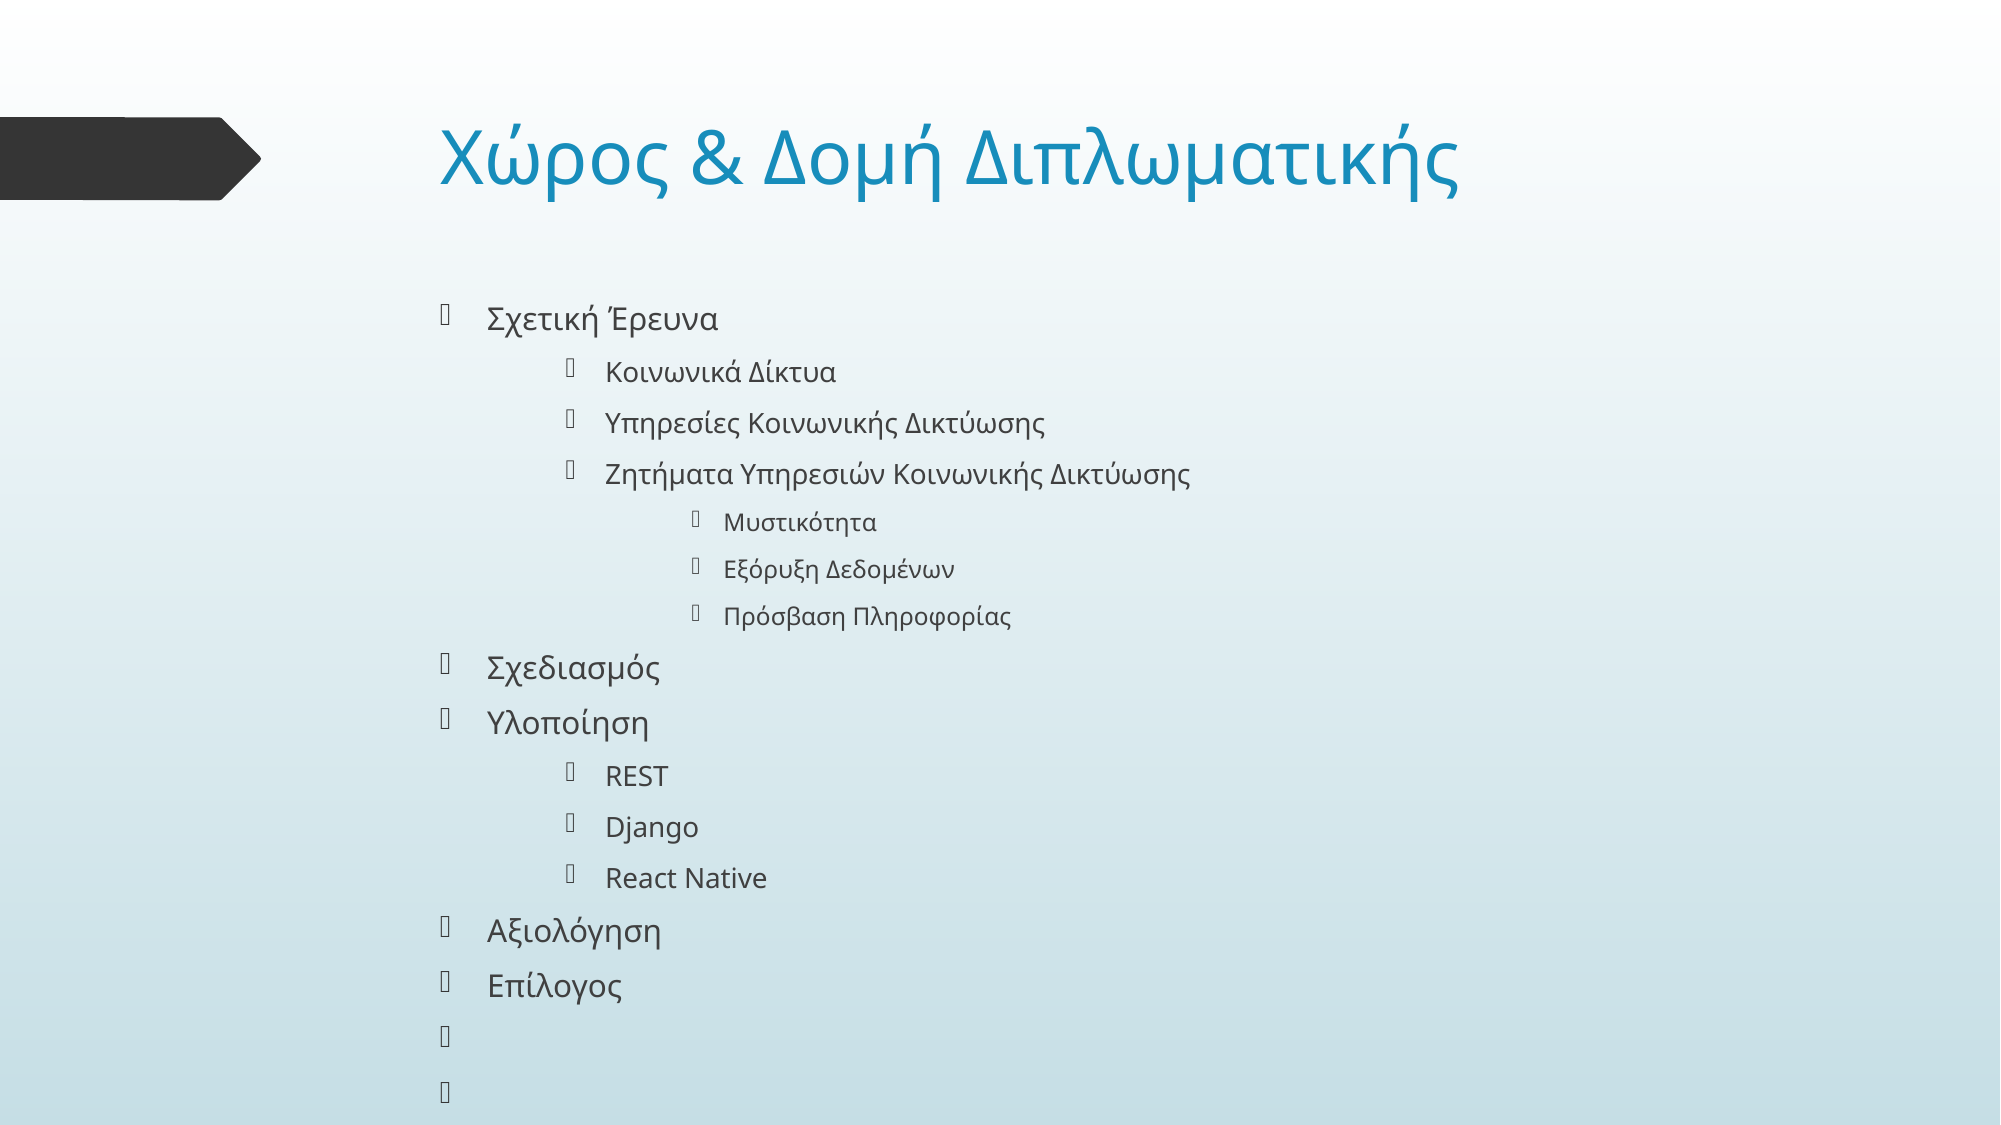

# Χώρος & Δομή Διπλωματικής
Σχετική Έρευνα
Κοινωνικά Δίκτυα
Υπηρεσίες Κοινωνικής Δικτύωσης
Ζητήματα Υπηρεσιών Κοινωνικής Δικτύωσης
Μυστικότητα
Εξόρυξη Δεδομένων
Πρόσβαση Πληροφορίας
Σχεδιασμός
Υλοποίηση
REST
Django
React Native
Αξιολόγηση
Επίλογος